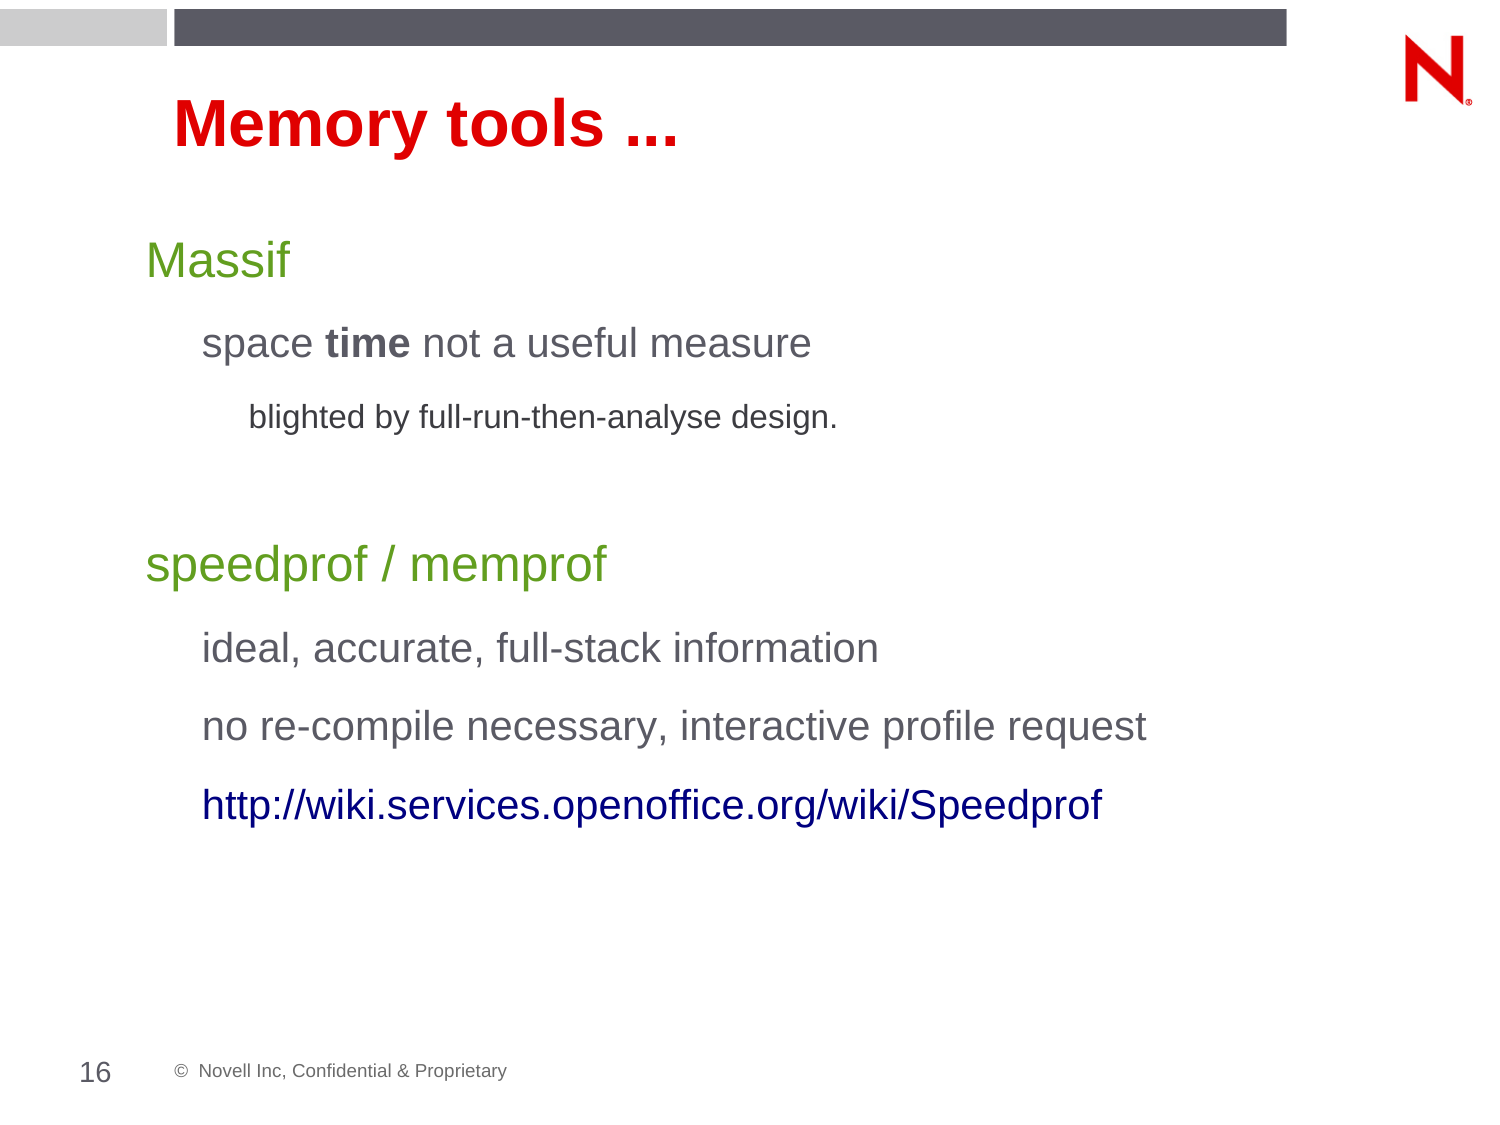

# Memory tools ...
Massif
space time not a useful measure
blighted by full-run-then-analyse design.
speedprof / memprof
ideal, accurate, full-stack information
no re-compile necessary, interactive profile request
http://wiki.services.openoffice.org/wiki/Speedprof